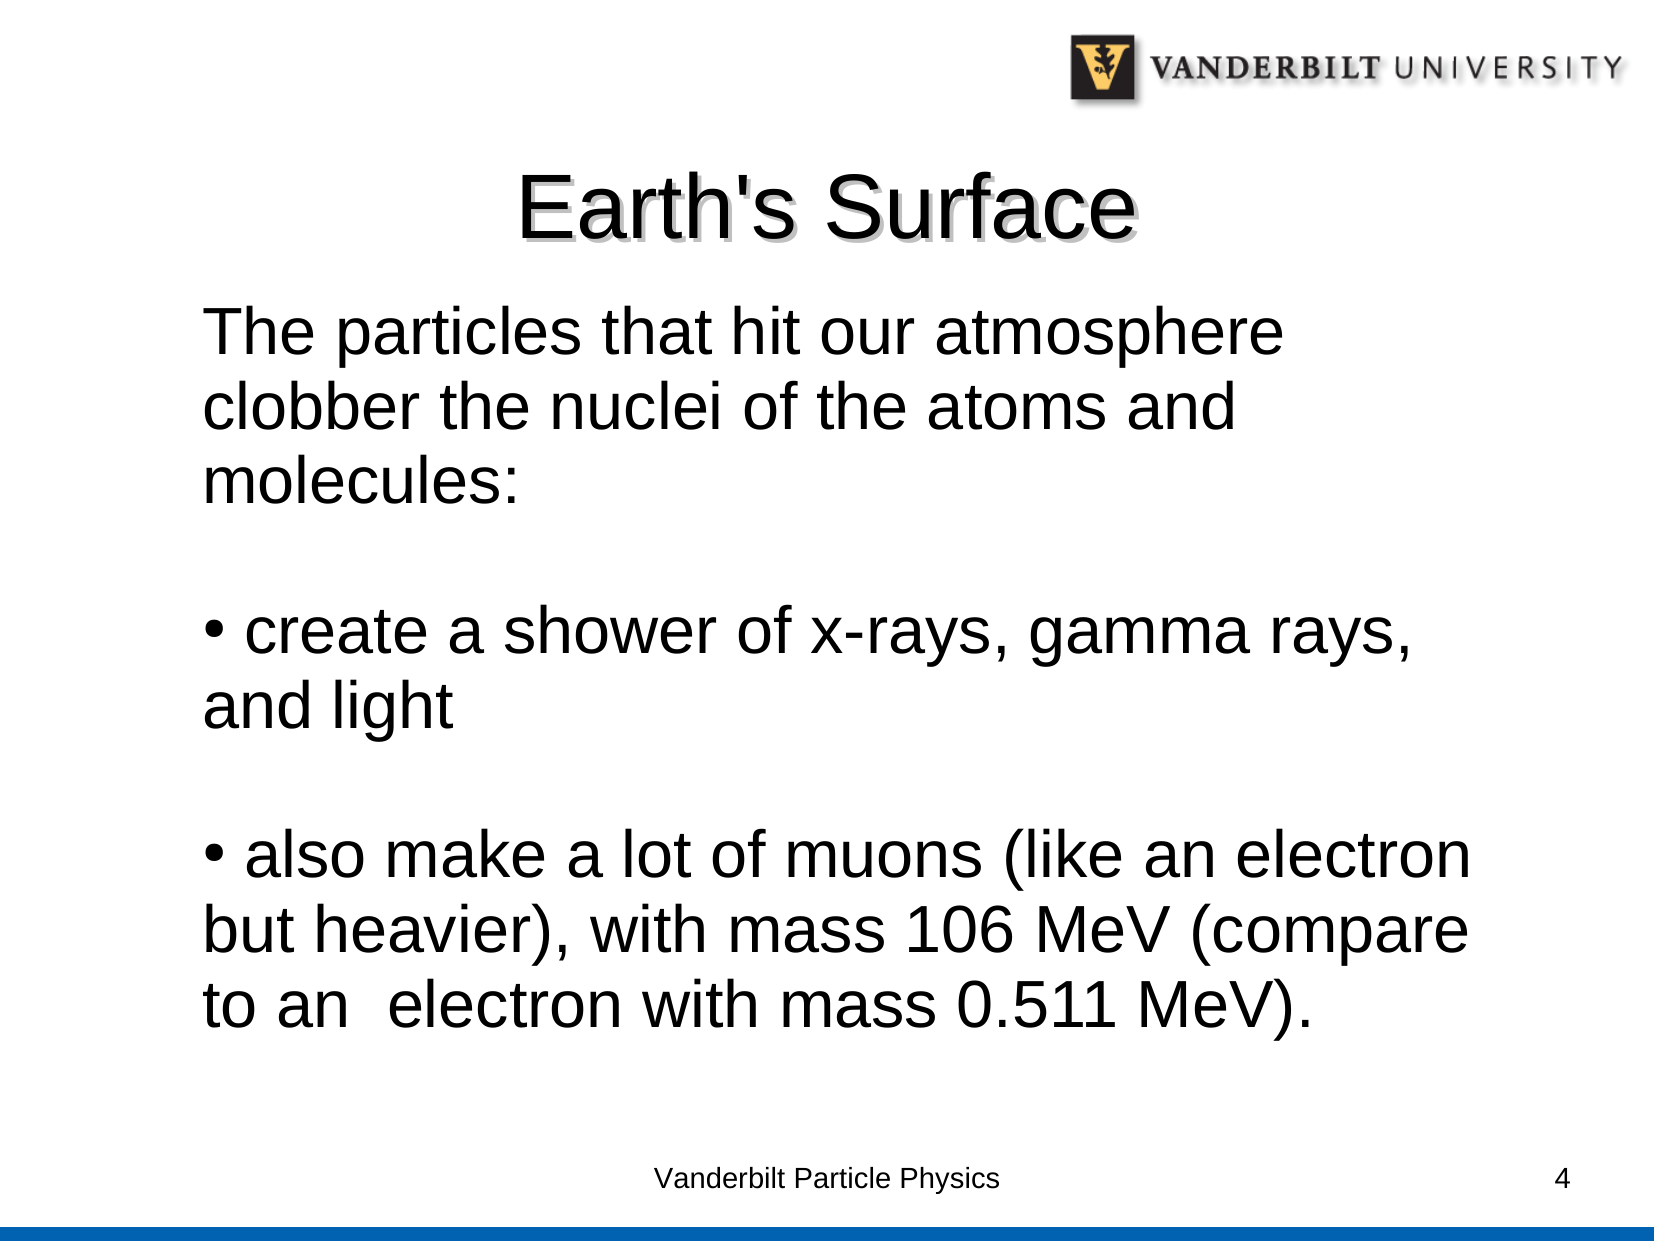

# Earth's Surface
The particles that hit our atmosphere clobber the nuclei of the atoms and molecules:
 create a shower of x-rays, gamma rays,
and light
 also make a lot of muons (like an electron but heavier), with mass 106 MeV (compare to an electron with mass 0.511 MeV).
Vanderbilt Particle Physics
4